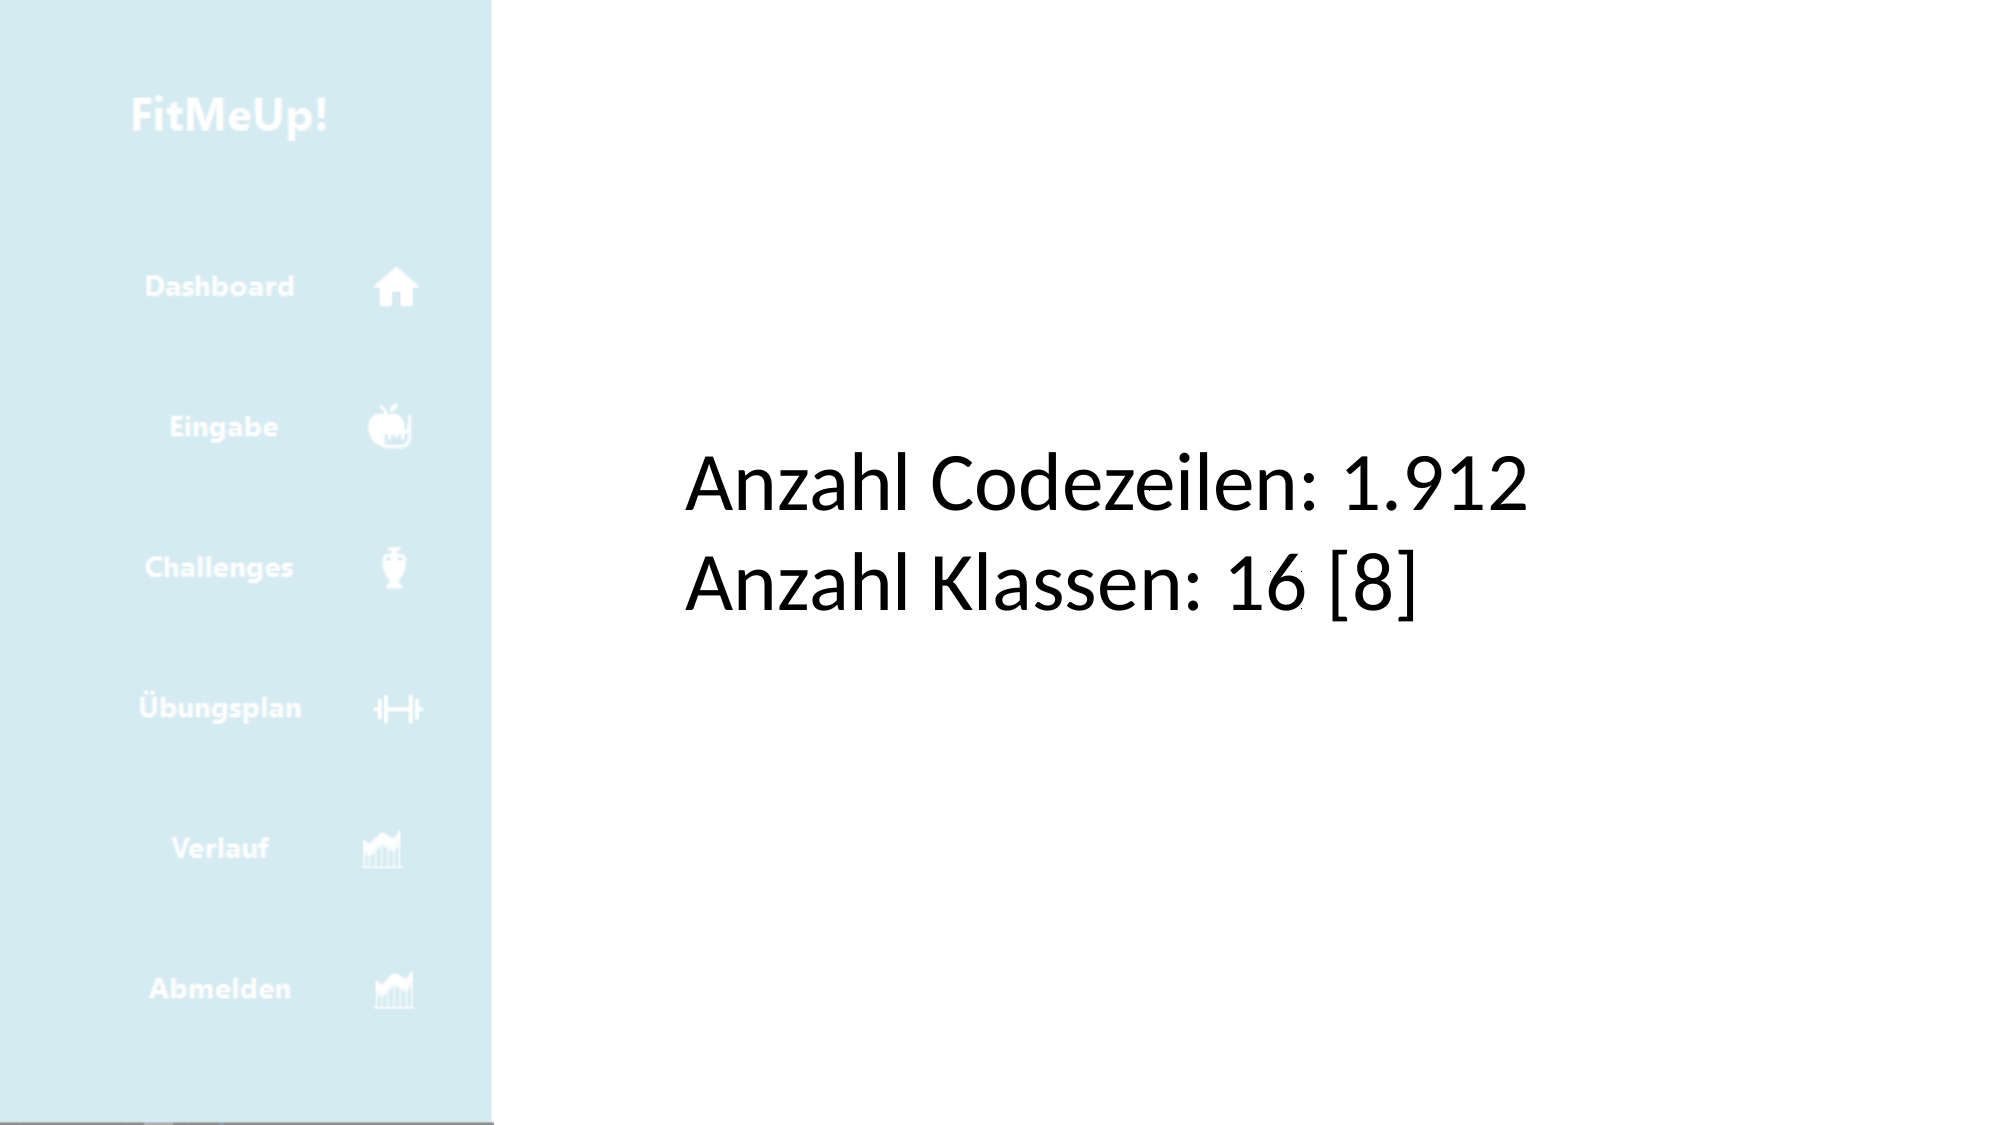

Anzahl Codezeilen: 1.912
Anzahl Klassen: 16 [8]